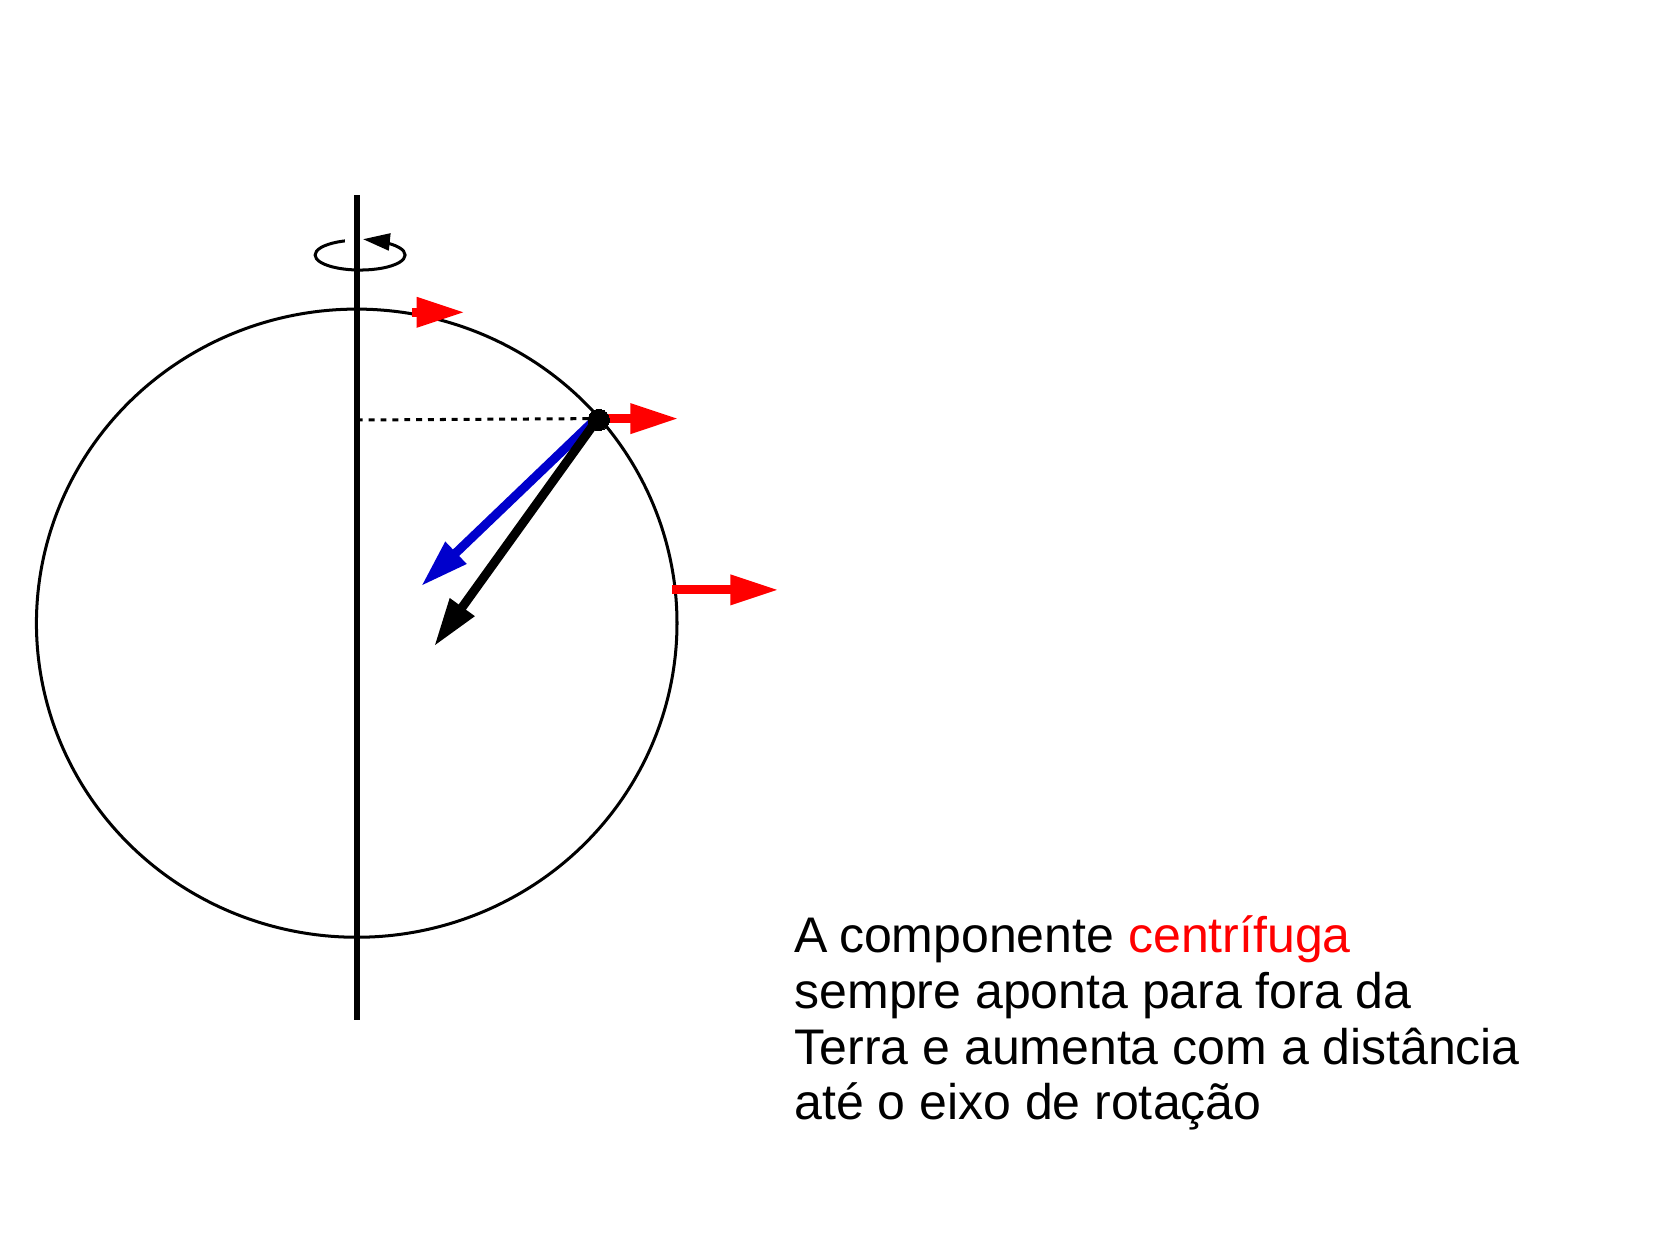

A componente centrífuga sempre aponta para fora da Terra e aumenta com a distância até o eixo de rotação